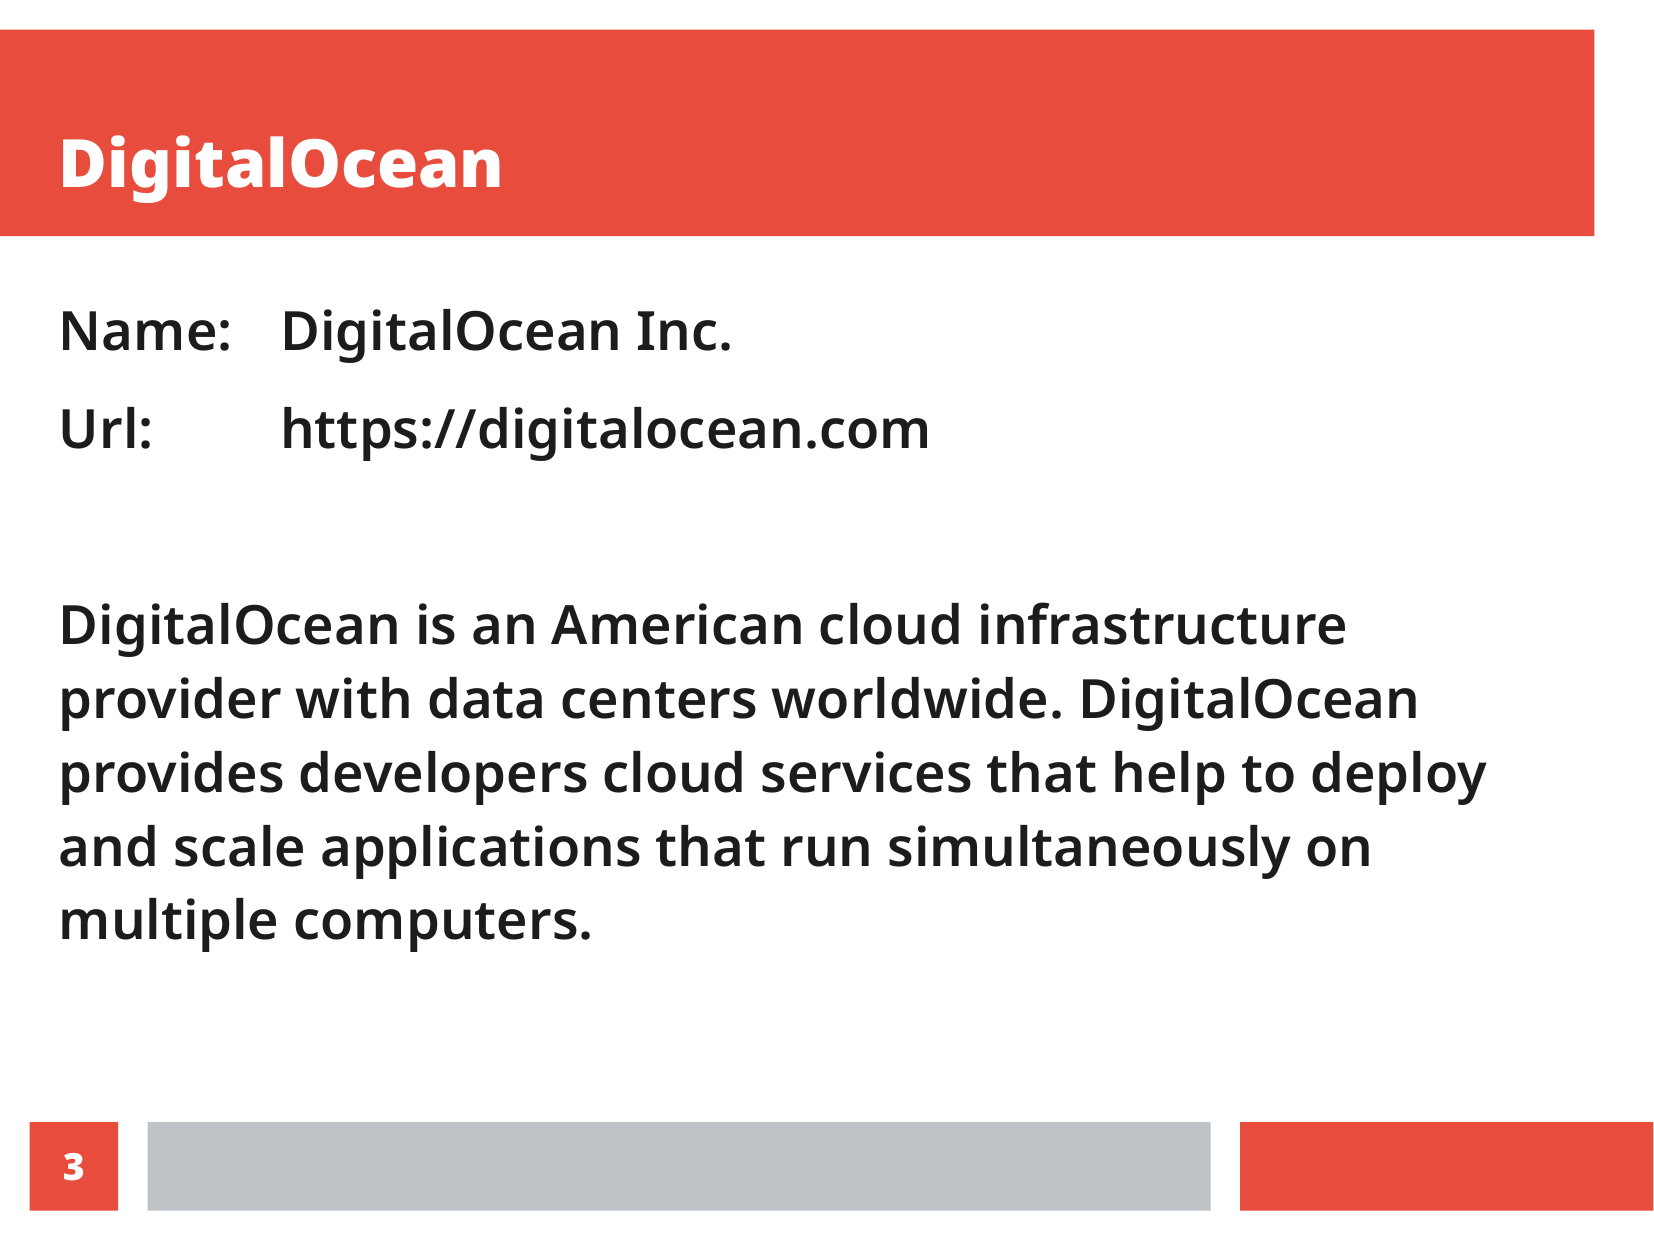

# DigitalOcean
Name: 	DigitalOcean Inc.
Url: 		https://digitalocean.com
DigitalOcean is an American cloud infrastructure provider with data centers worldwide. DigitalOcean provides developers cloud services that help to deploy and scale applications that run simultaneously on multiple computers.
3